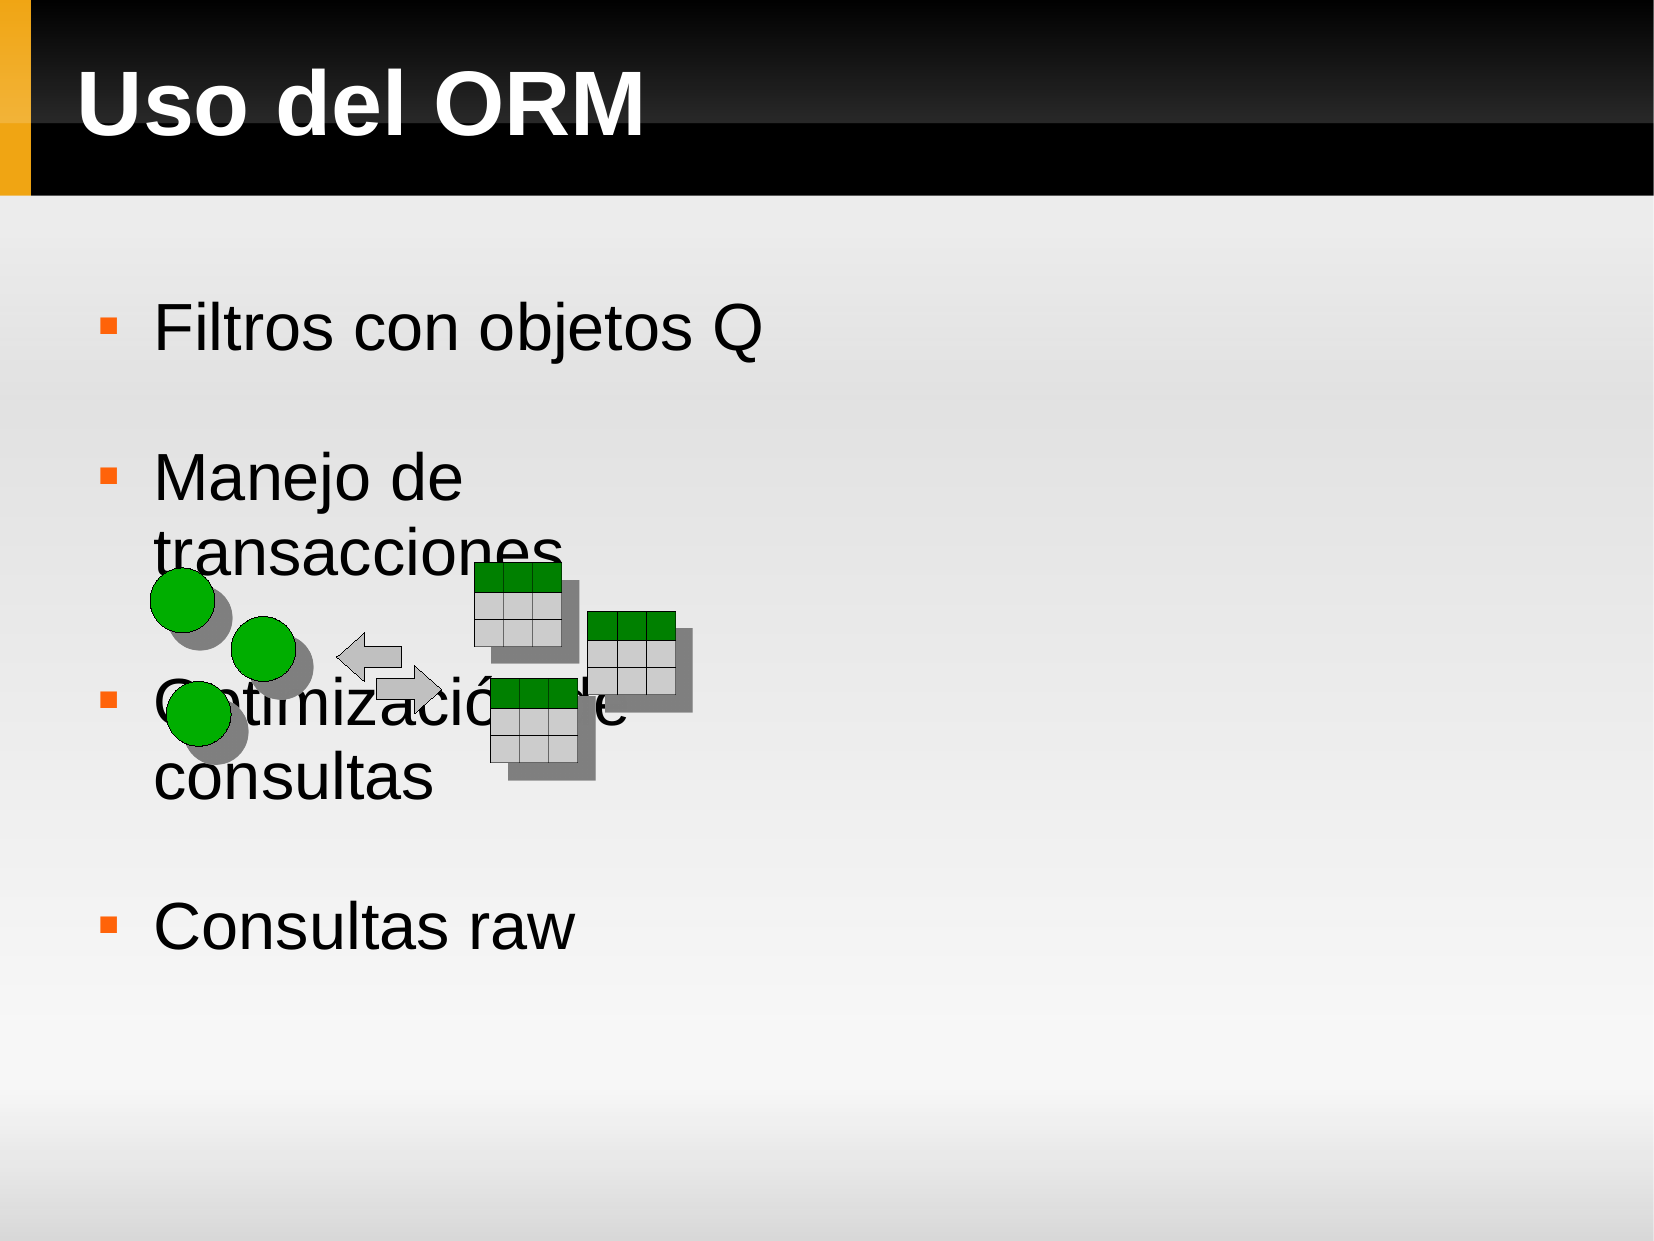

# Uso del ORM
Filtros con objetos Q
Manejo de transacciones
Optimización de consultas
Consultas raw